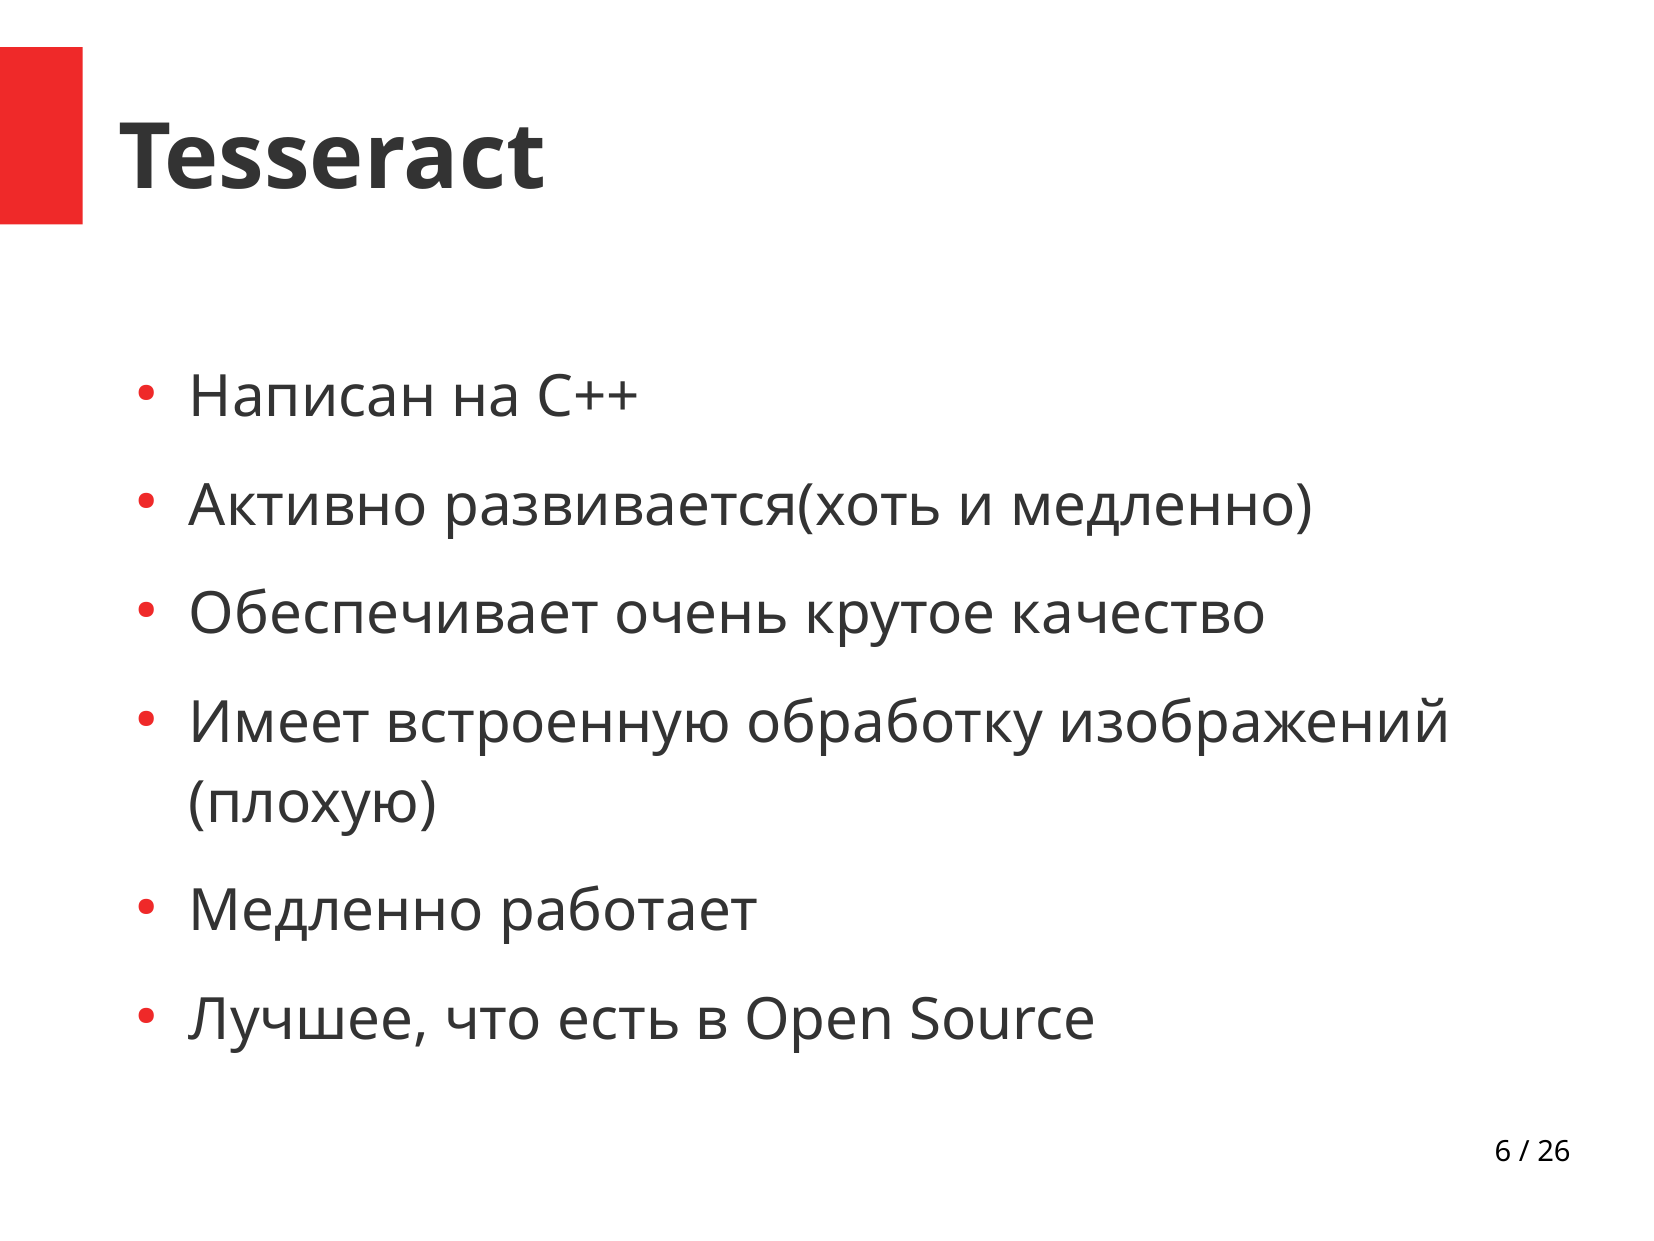

# Tesseract
Написан на C++
Активно развивается(хоть и медленно)
Обеспечивает очень крутое качество
Имеет встроенную обработку изображений (плохую)
Медленно работает
Лучшее, что есть в Open Source
6